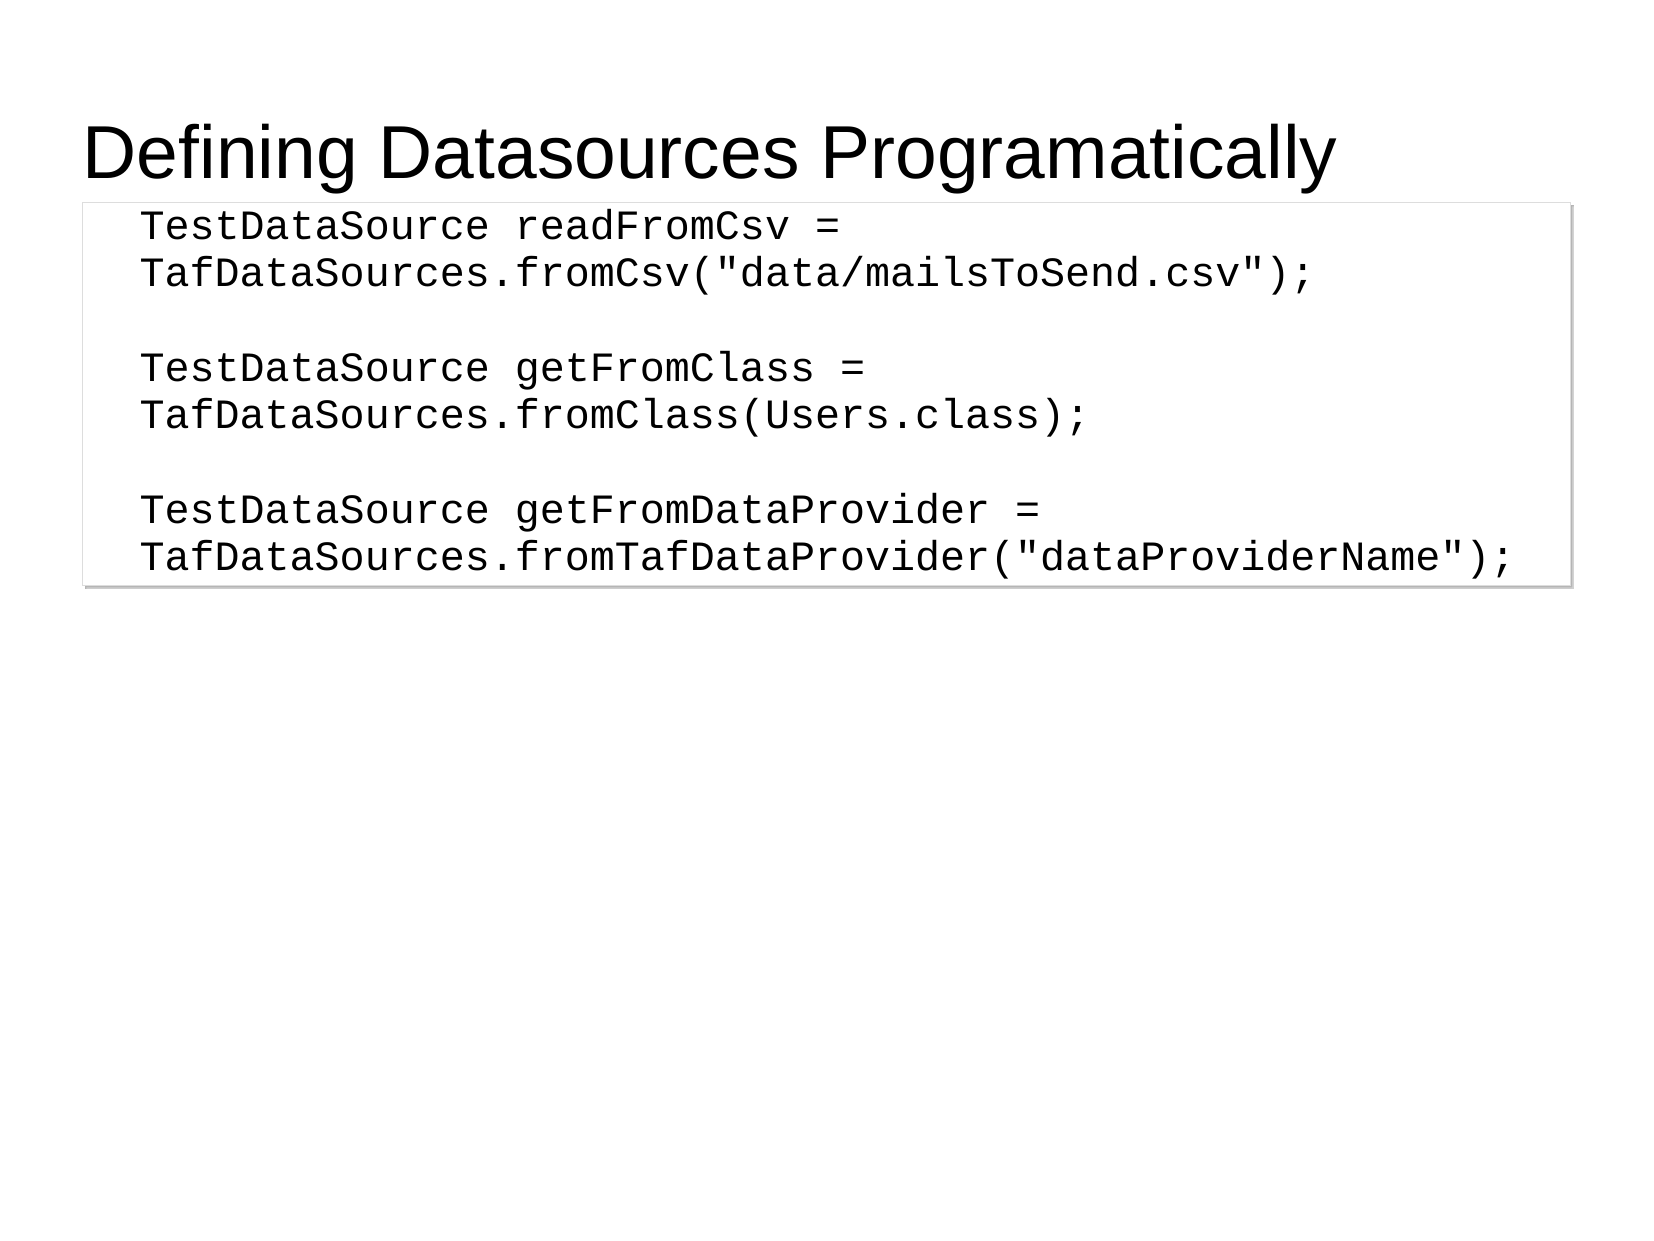

# Defining Datasources Programatically
TestDataSource readFromCsv = TafDataSources.fromCsv("data/mailsToSend.csv");
TestDataSource getFromClass = TafDataSources.fromClass(Users.class);
TestDataSource getFromDataProvider = TafDataSources.fromTafDataProvider("dataProviderName");